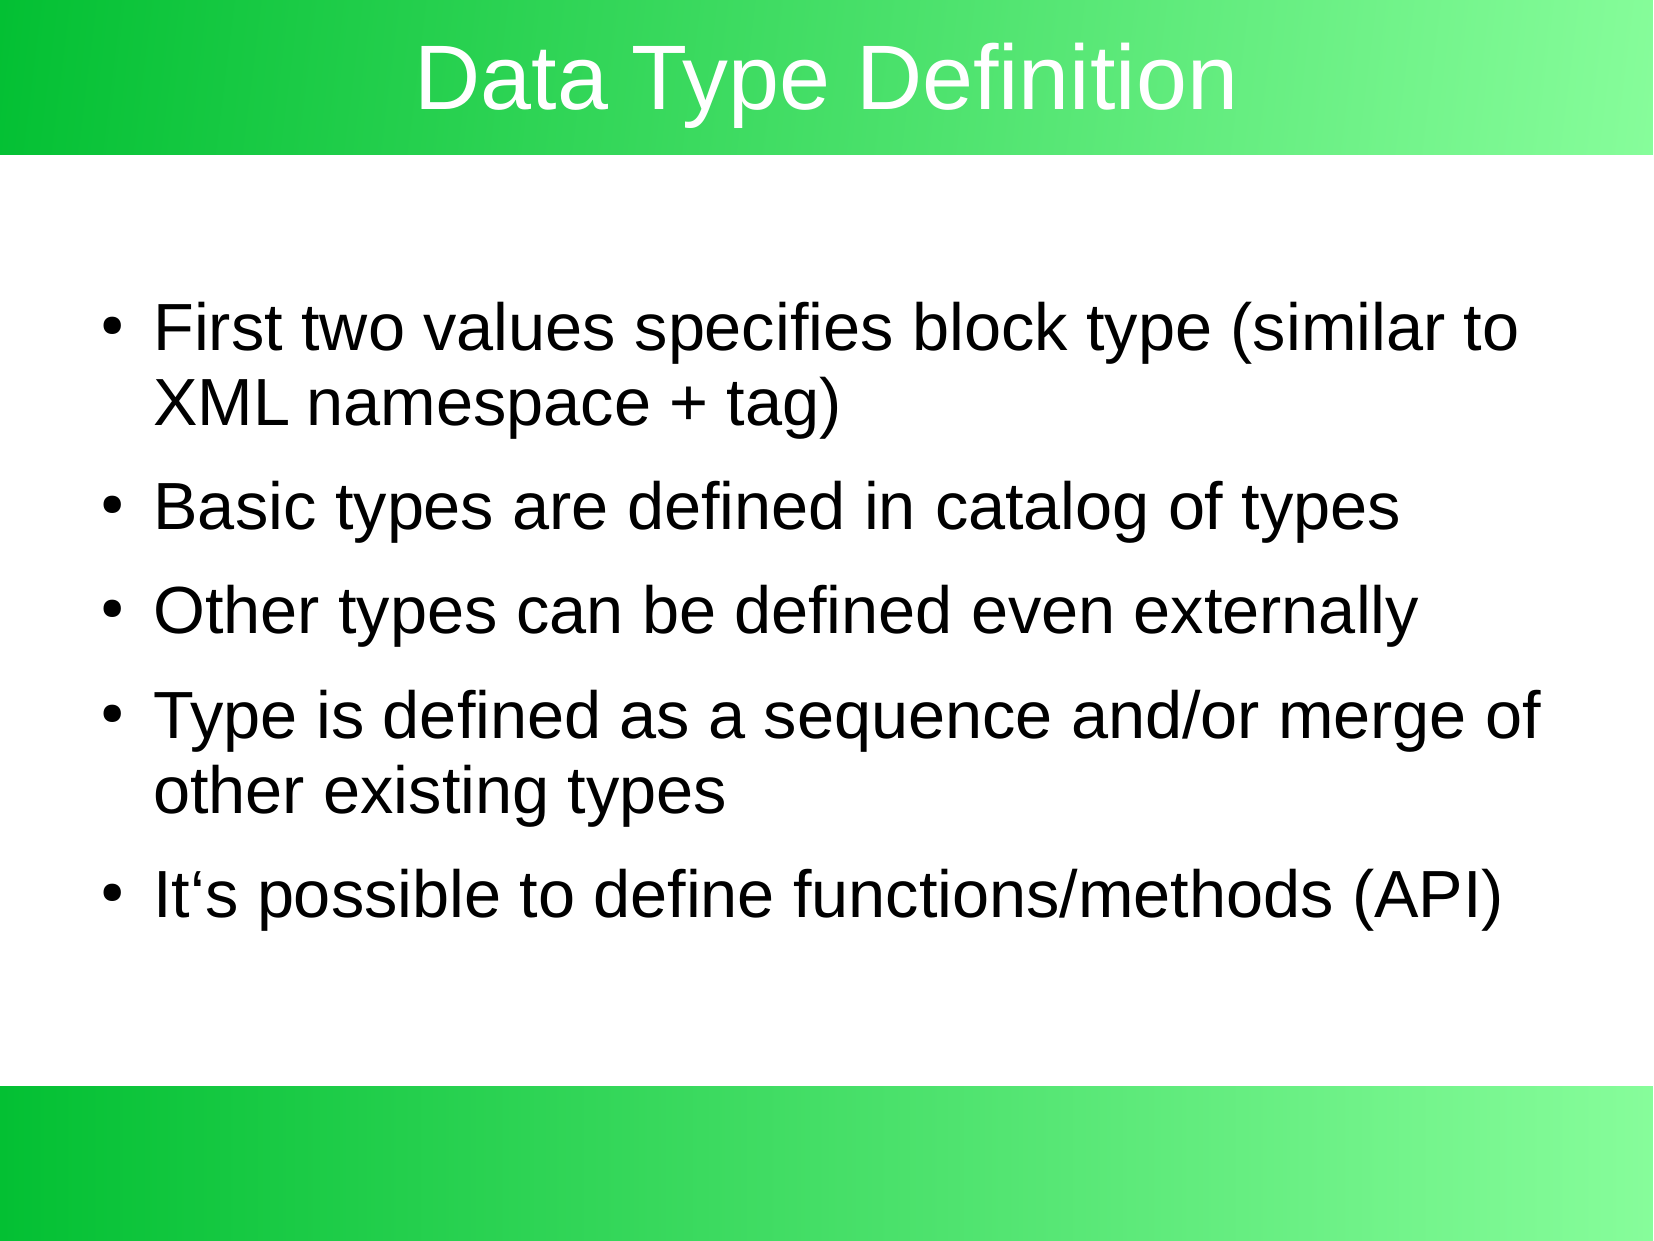

# Data Type Definition
First two values specifies block type (similar to XML namespace + tag)
Basic types are defined in catalog of types
Other types can be defined even externally
Type is defined as a sequence and/or merge of other existing types
It‘s possible to define functions/methods (API)